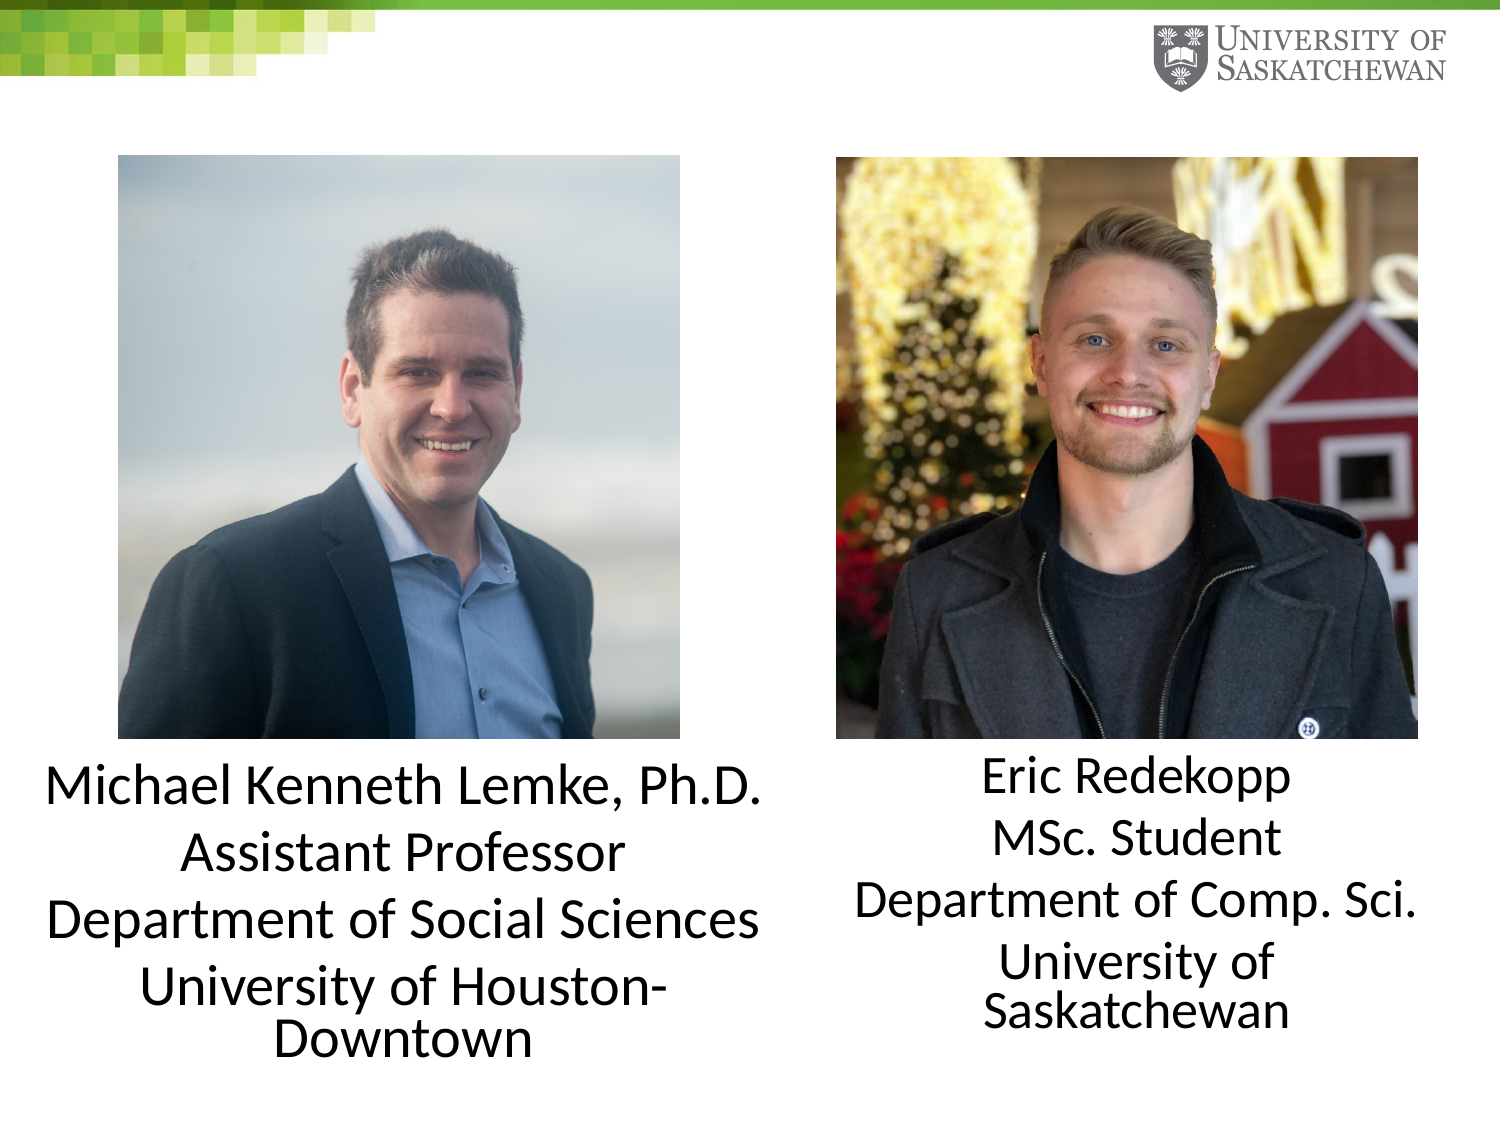

Eric Redekopp
MSc. Student
Department of Comp. Sci.
University of Saskatchewan
# Michael Kenneth Lemke, Ph.D.
Assistant Professor
Department of Social Sciences
University of Houston-Downtown